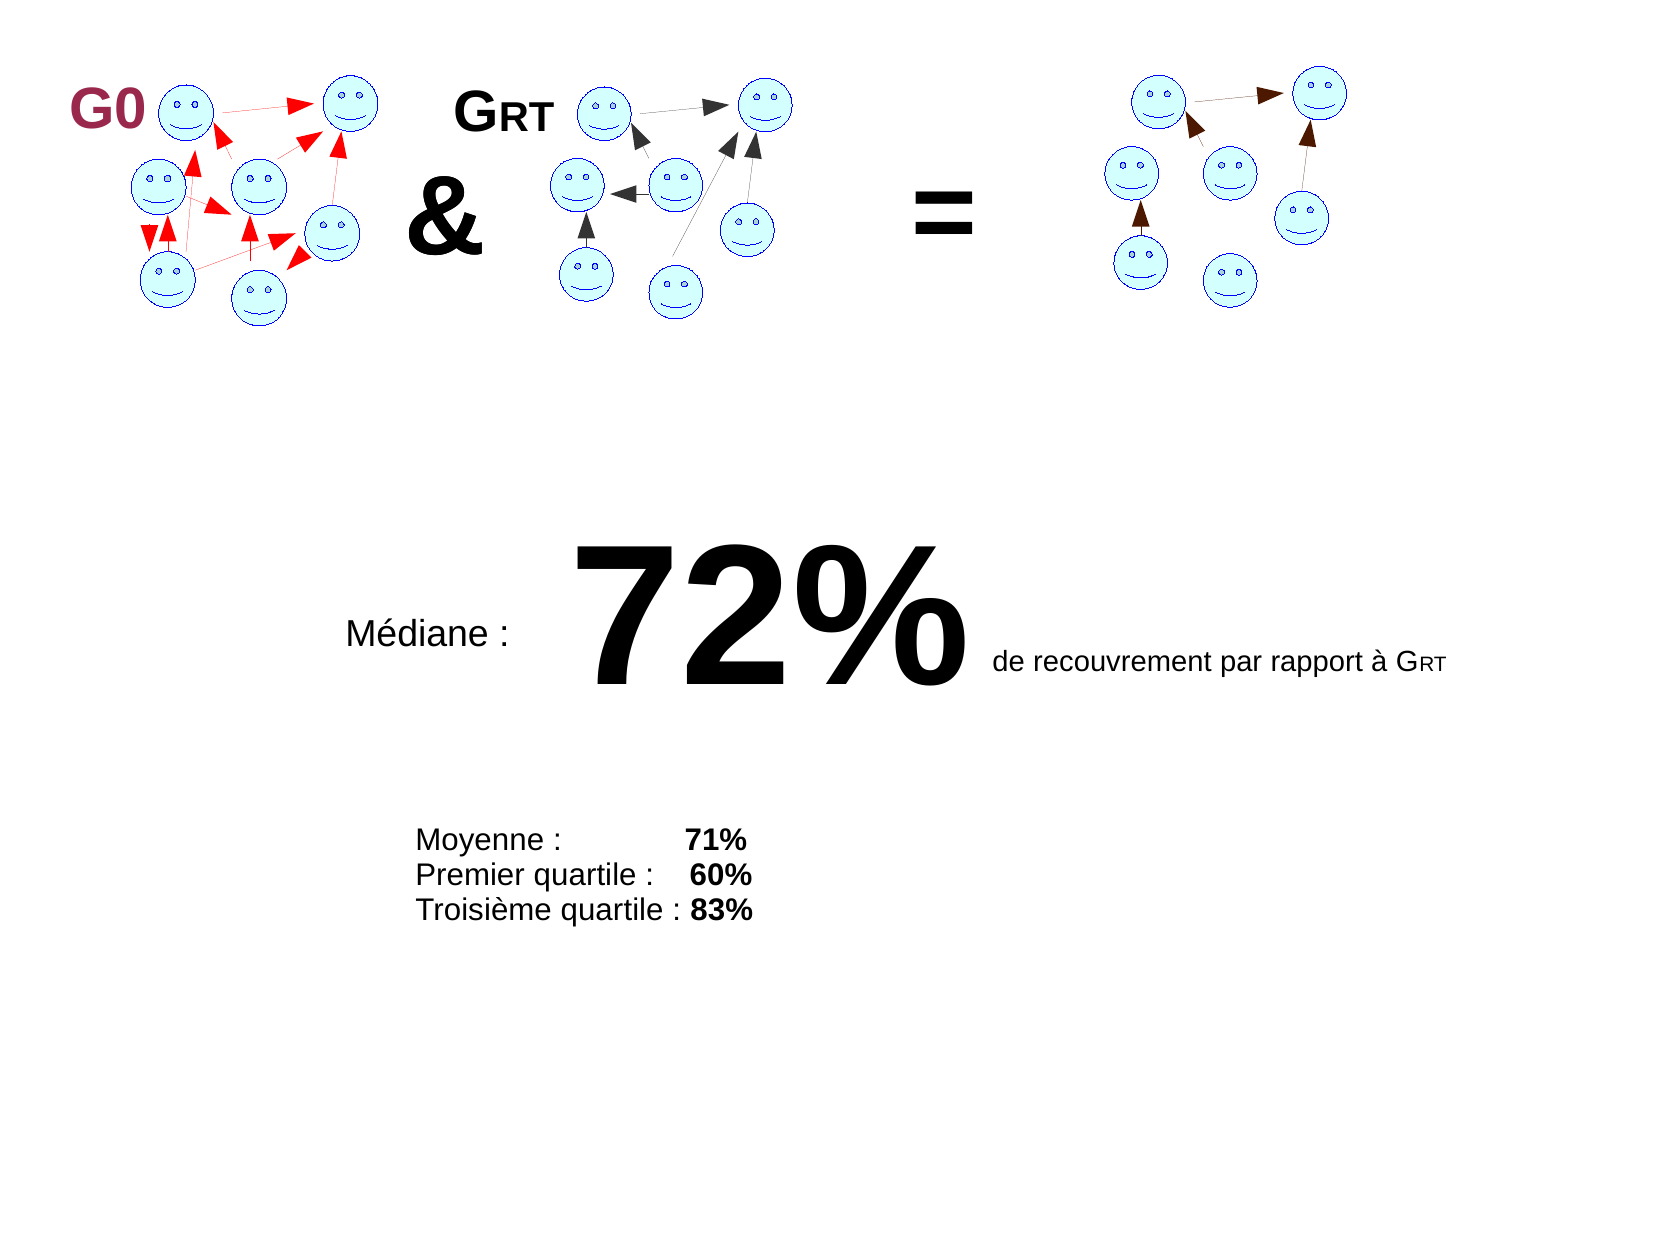

G0
GRT
=
&
&
72%
Médiane :
de recouvrement par rapport à GRT
Moyenne : 71%
Premier quartile : 60%
Troisième quartile : 83%